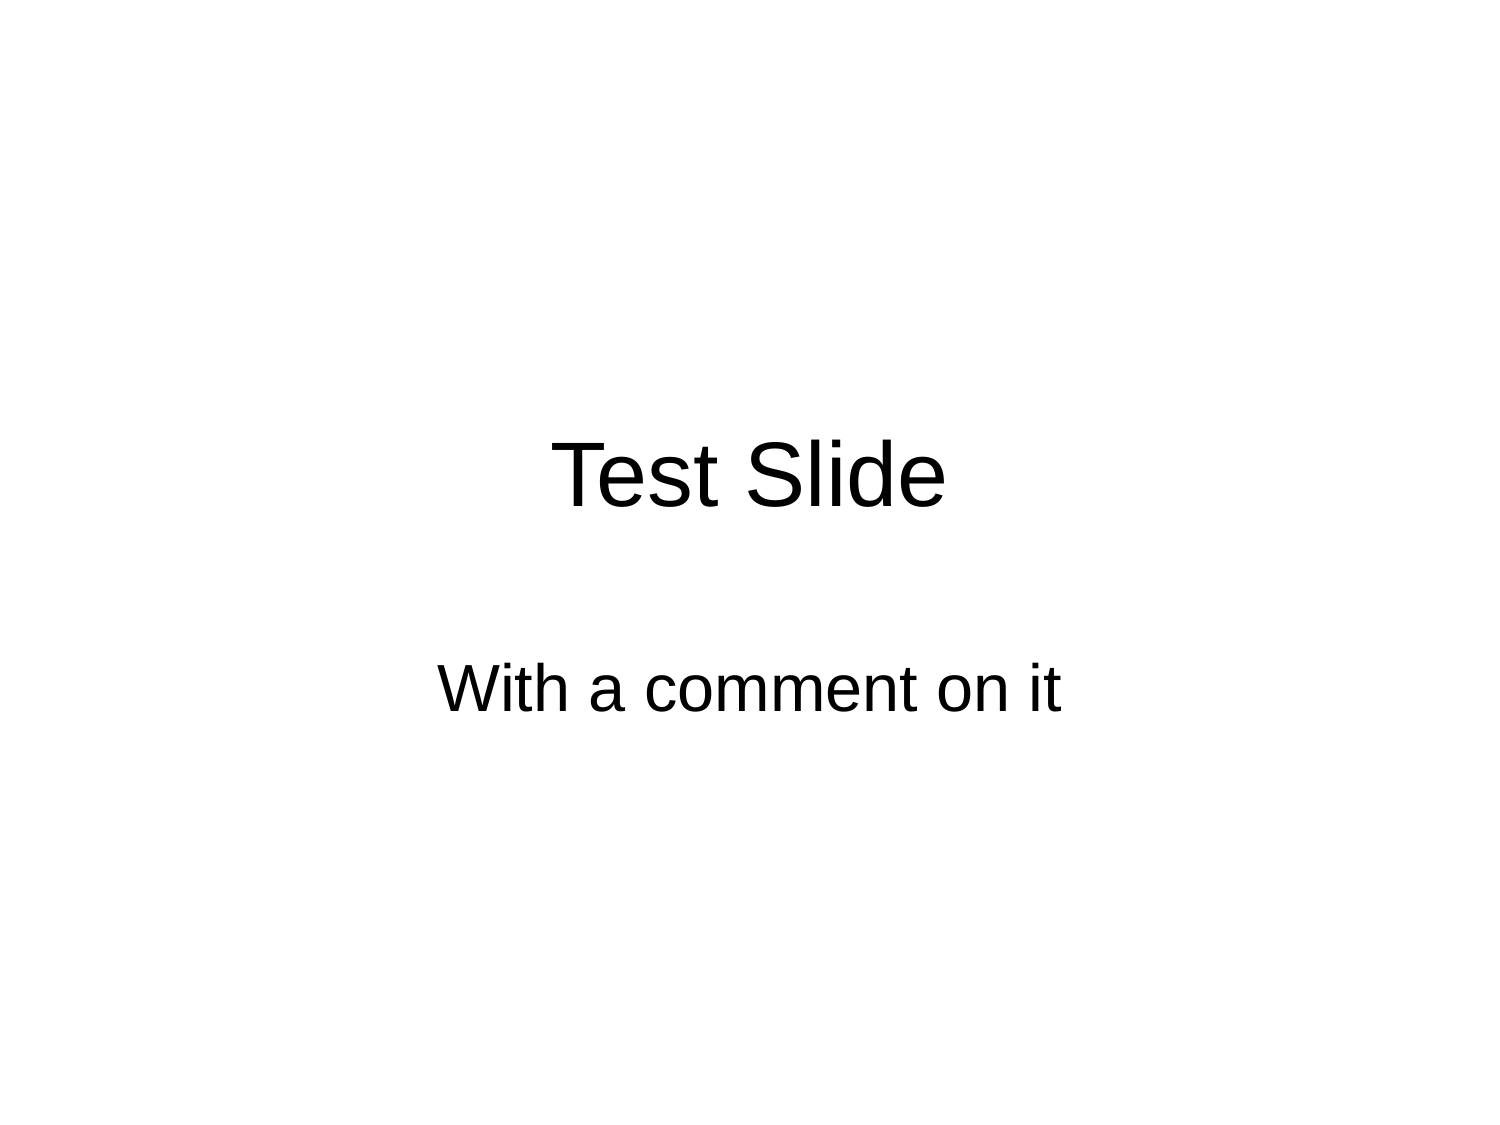

# Test Slide
With a comment on it